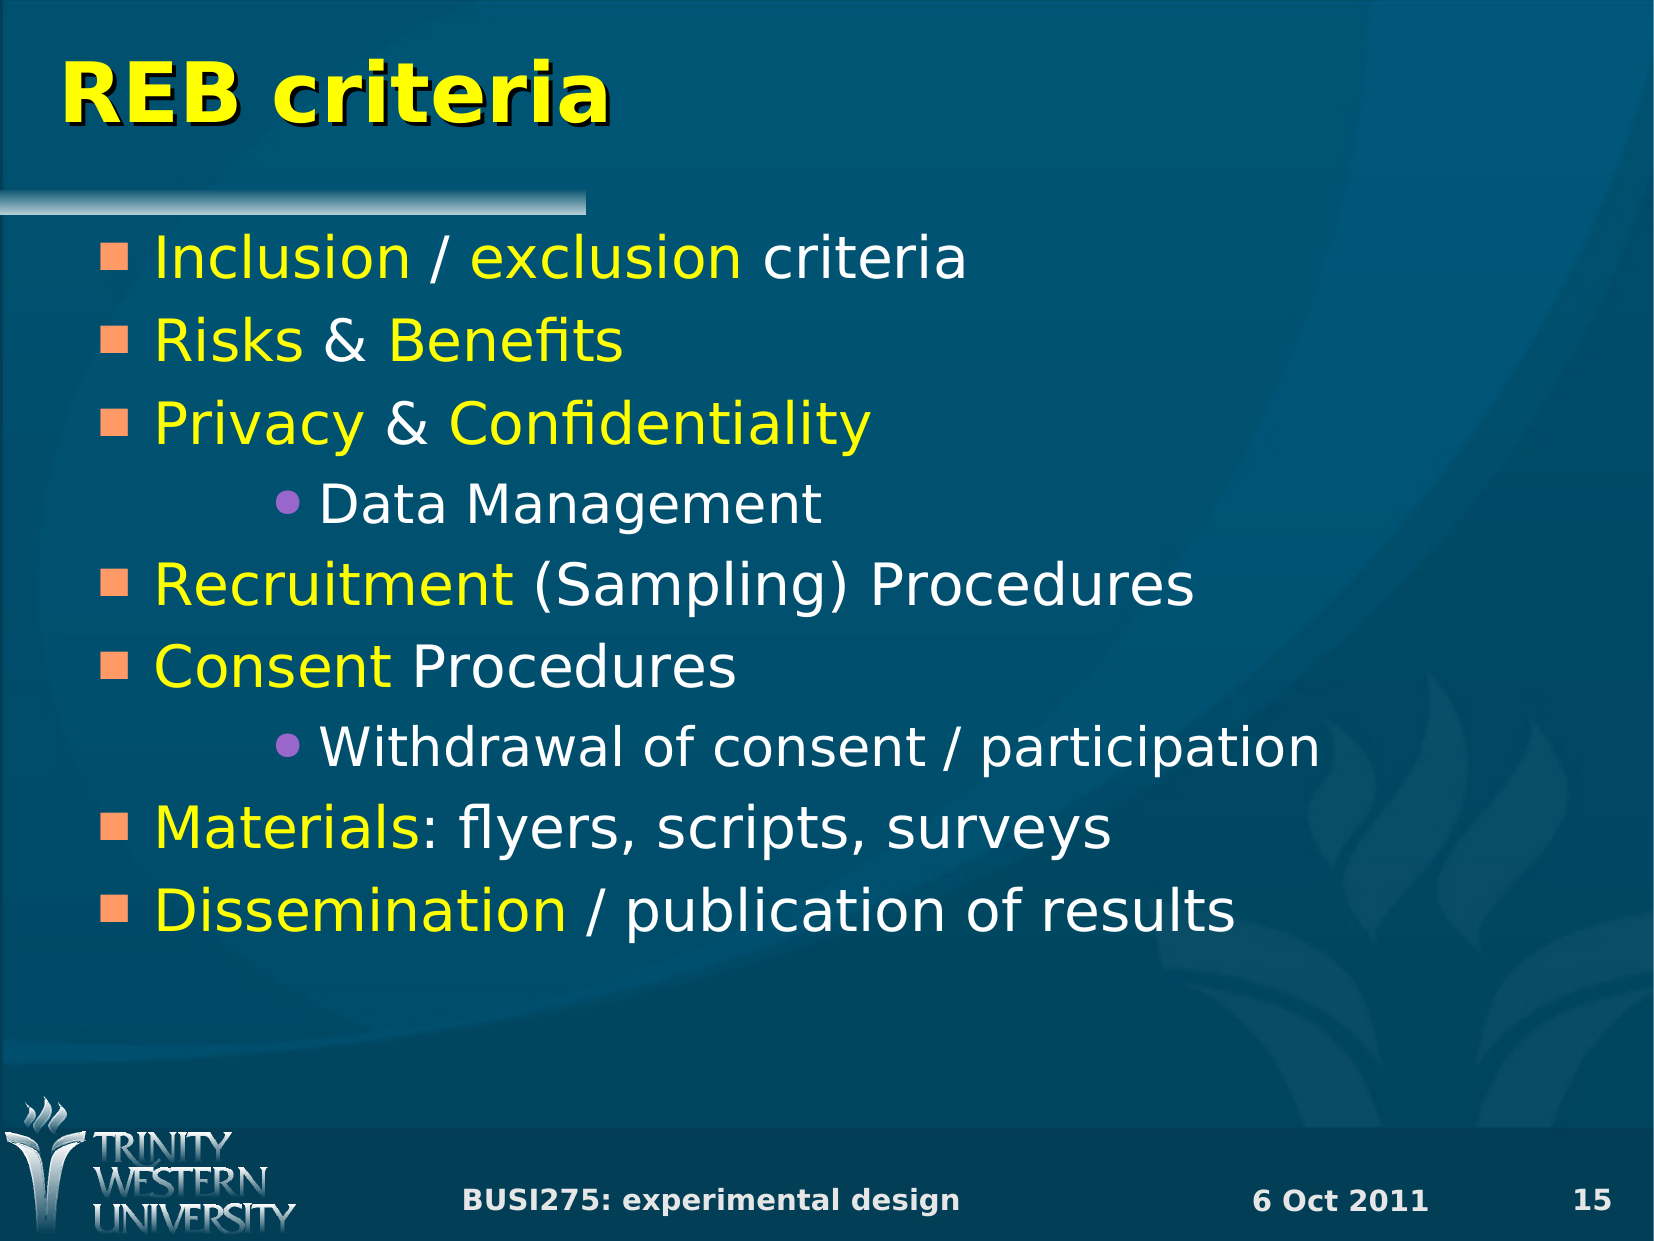

# REB criteria
Inclusion / exclusion criteria
Risks & Benefits
Privacy & Confidentiality
Data Management
Recruitment (Sampling) Procedures
Consent Procedures
Withdrawal of consent / participation
Materials: flyers, scripts, surveys
Dissemination / publication of results
BUSI275: experimental design
6 Oct 2011
15